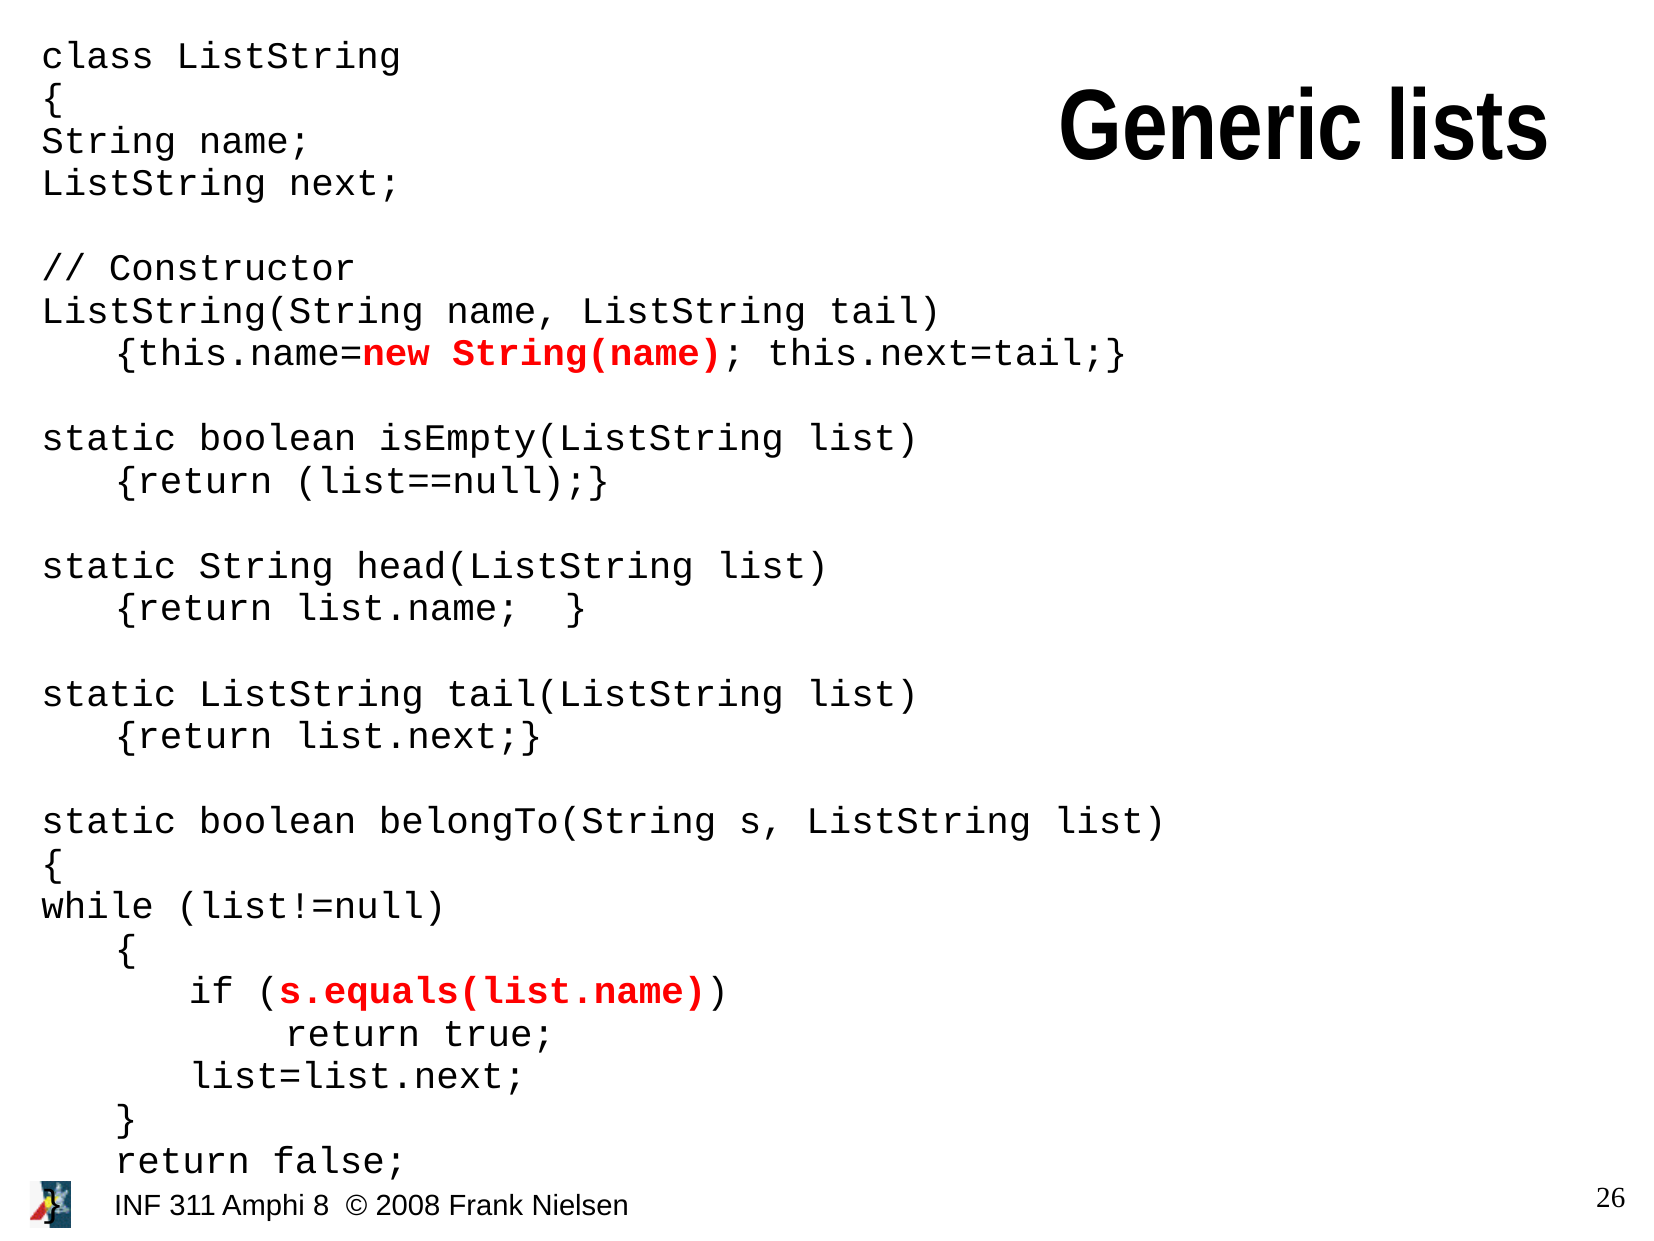

class ListString
{
String name;
ListString next;
// Constructor
ListString(String name, ListString tail)
	{this.name=new String(name); this.next=tail;}
static boolean isEmpty(ListString list)
	{return (list==null);}
static String head(ListString list)
	{return list.name; }
static ListString tail(ListString list)
	{return list.next;}
static boolean belongTo(String s, ListString list)
{
while (list!=null)
	{
		if (s.equals(list.name))
			 return true;
		list=list.next;
	}
	return false;
}
}
Generic lists